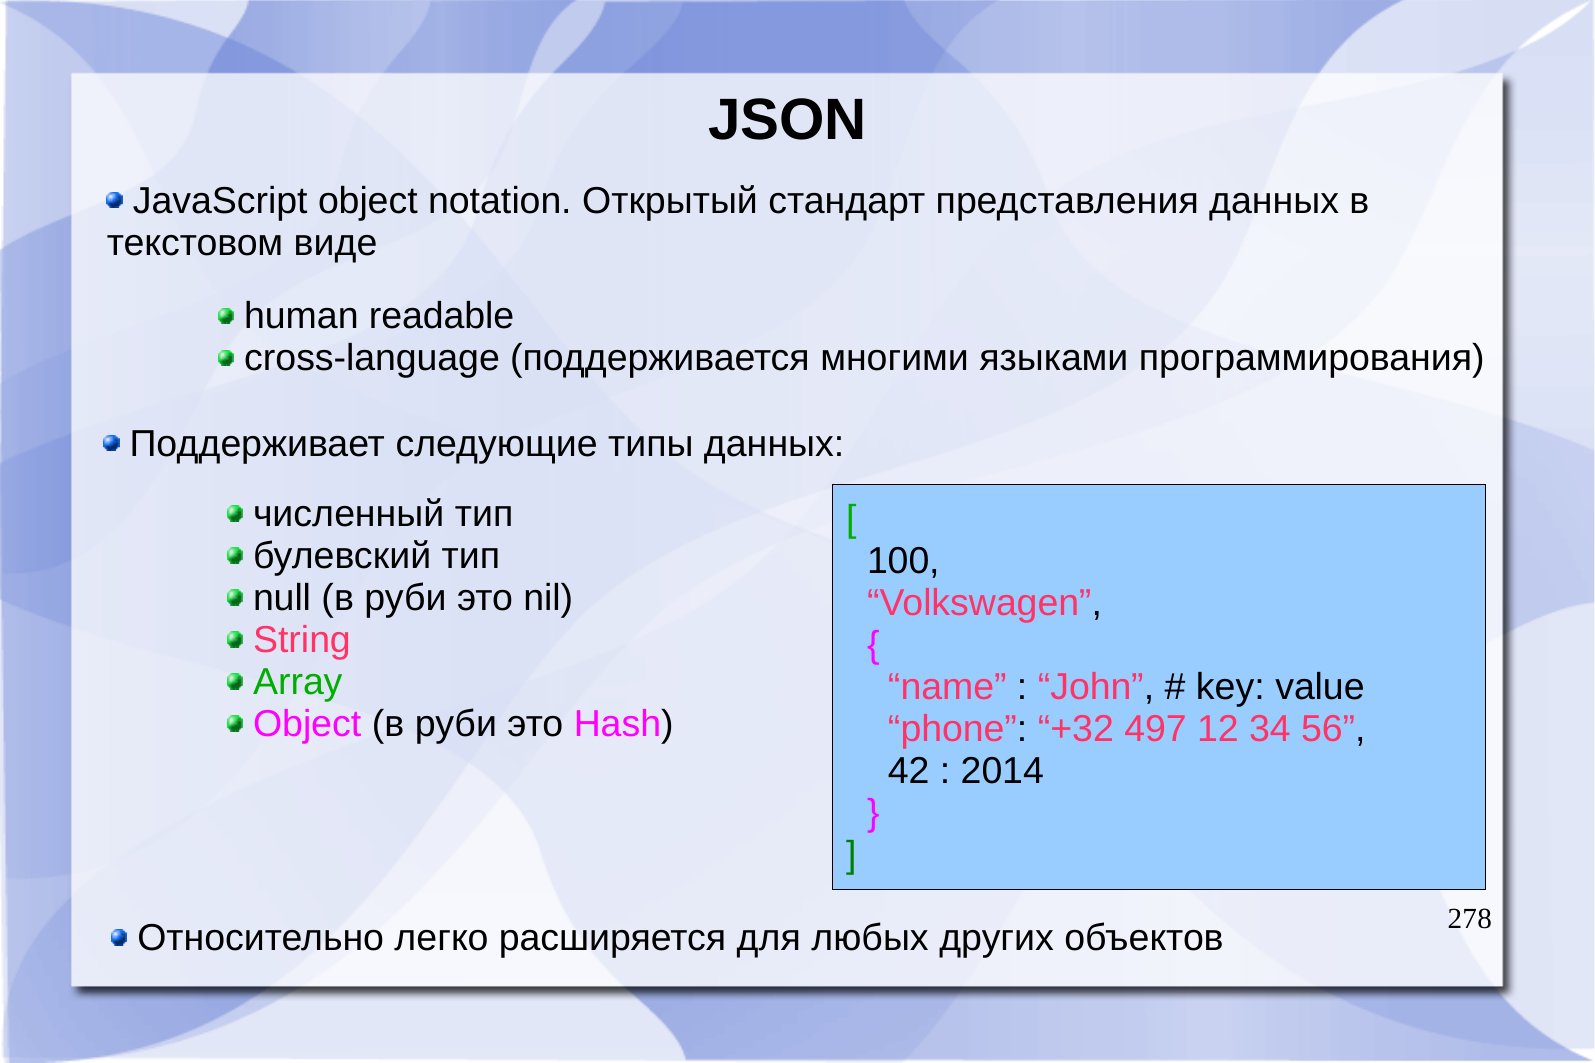

# JSON
 JavaScript object notation. Открытый стандарт представления данных в текстовом виде
 human readable
 cross-language (поддерживается многими языками программирования)
 Поддерживает следующие типы данных:
[
 100,
 “Volkswagen”,
 {
 “name” : “John”, # key: value
 “phone”: “+32 497 12 34 56”,
 42 : 2014
 }
]
 численный тип
 булевский тип
 null (в руби это nil)
 String
 Array
 Object (в руби это Hash)
278
 Относительно легко расширяется для любых других объектов